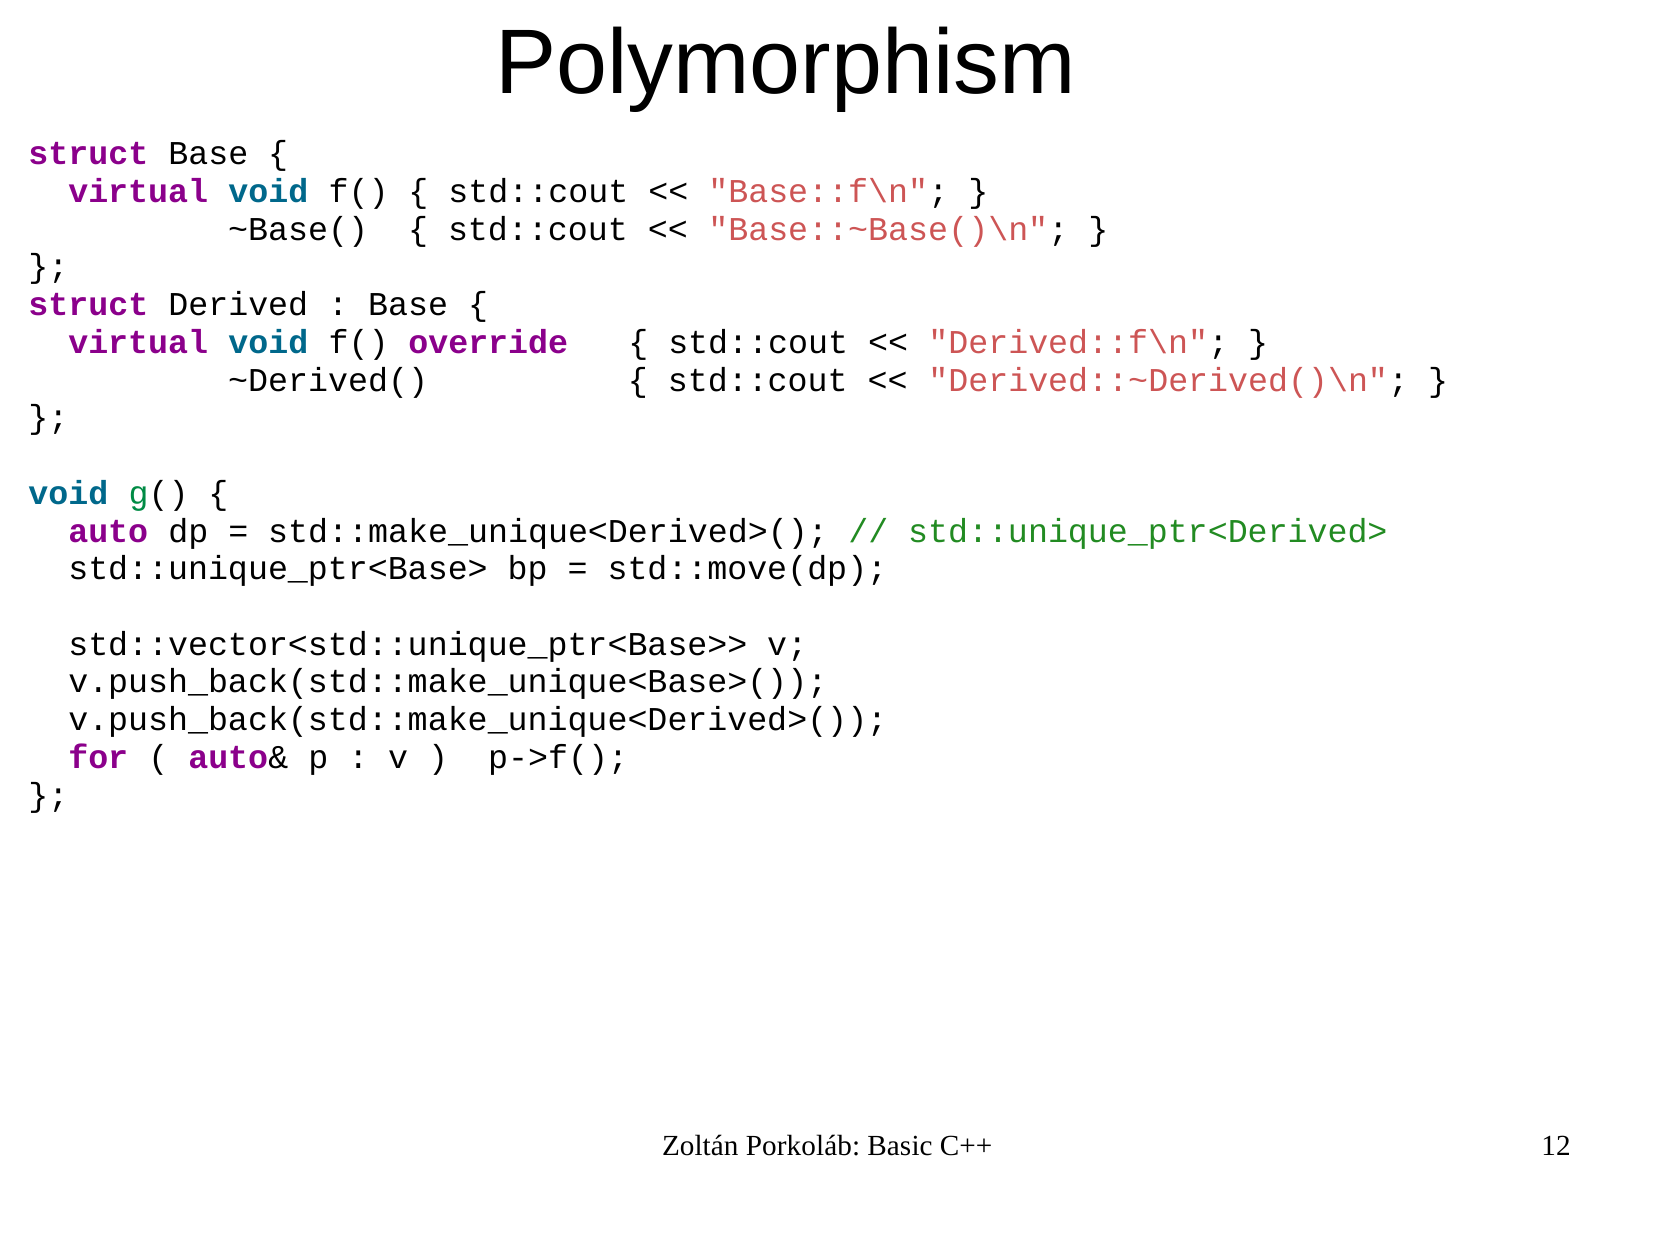

# Polymorphism
struct Base {
 virtual void f() { std::cout << "Base::f\n"; }
 ~Base() { std::cout << "Base::~Base()\n"; }
};
struct Derived : Base {
 virtual void f() override { std::cout << "Derived::f\n"; }
 ~Derived() { std::cout << "Derived::~Derived()\n"; }
};
void g() {
 auto dp = std::make_unique<Derived>(); // std::unique_ptr<Derived>
 std::unique_ptr<Base> bp = std::move(dp);
 std::vector<std::unique_ptr<Base>> v;
 v.push_back(std::make_unique<Base>());
 v.push_back(std::make_unique<Derived>());
 for ( auto& p : v ) p->f();
};
Zoltán Porkoláb: Basic C++
12